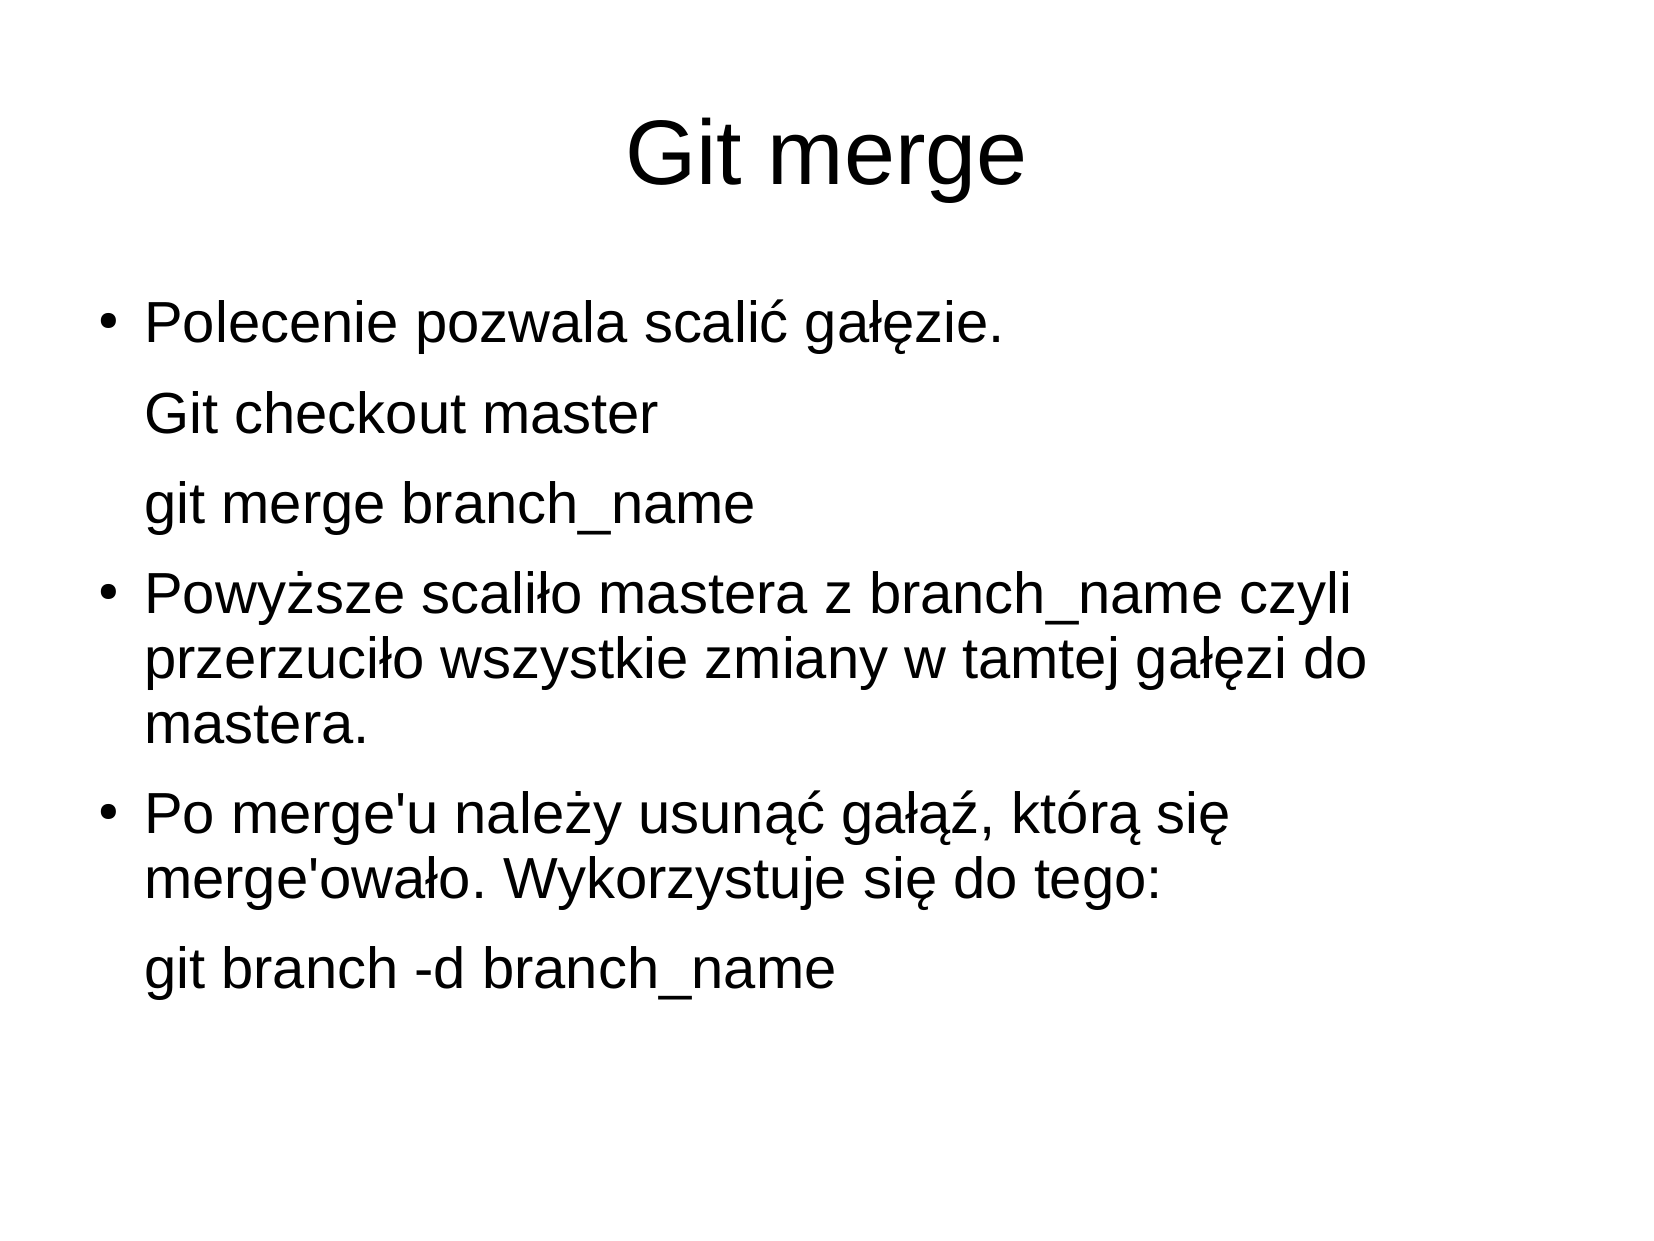

# Git merge
Polecenie pozwala scalić gałęzie.
Git checkout master
git merge branch_name
Powyższe scaliło mastera z branch_name czyli przerzuciło wszystkie zmiany w tamtej gałęzi do mastera.
Po merge'u należy usunąć gałąź, którą się merge'owało. Wykorzystuje się do tego:
git branch -d branch_name